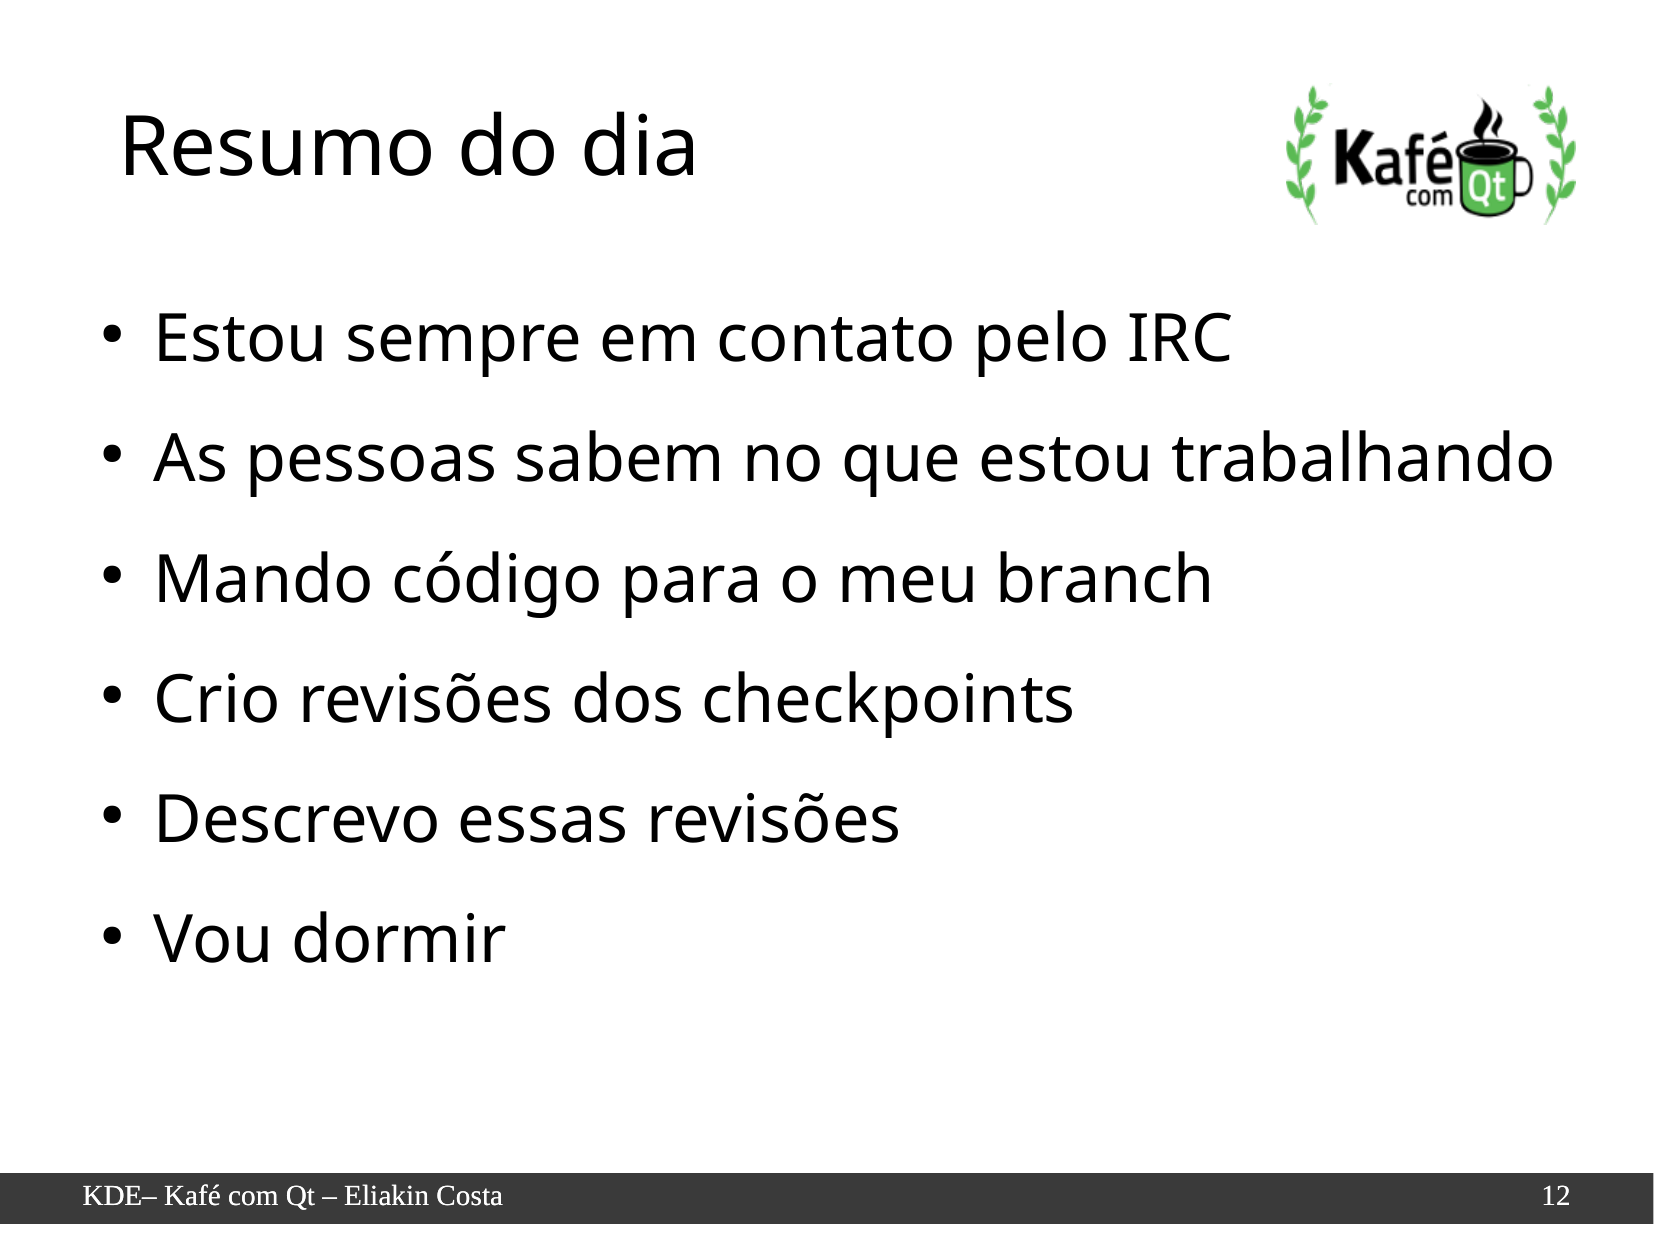

# Resumo do dia
Estou sempre em contato pelo IRC
As pessoas sabem no que estou trabalhando
Mando código para o meu branch
Crio revisões dos checkpoints
Descrevo essas revisões
Vou dormir